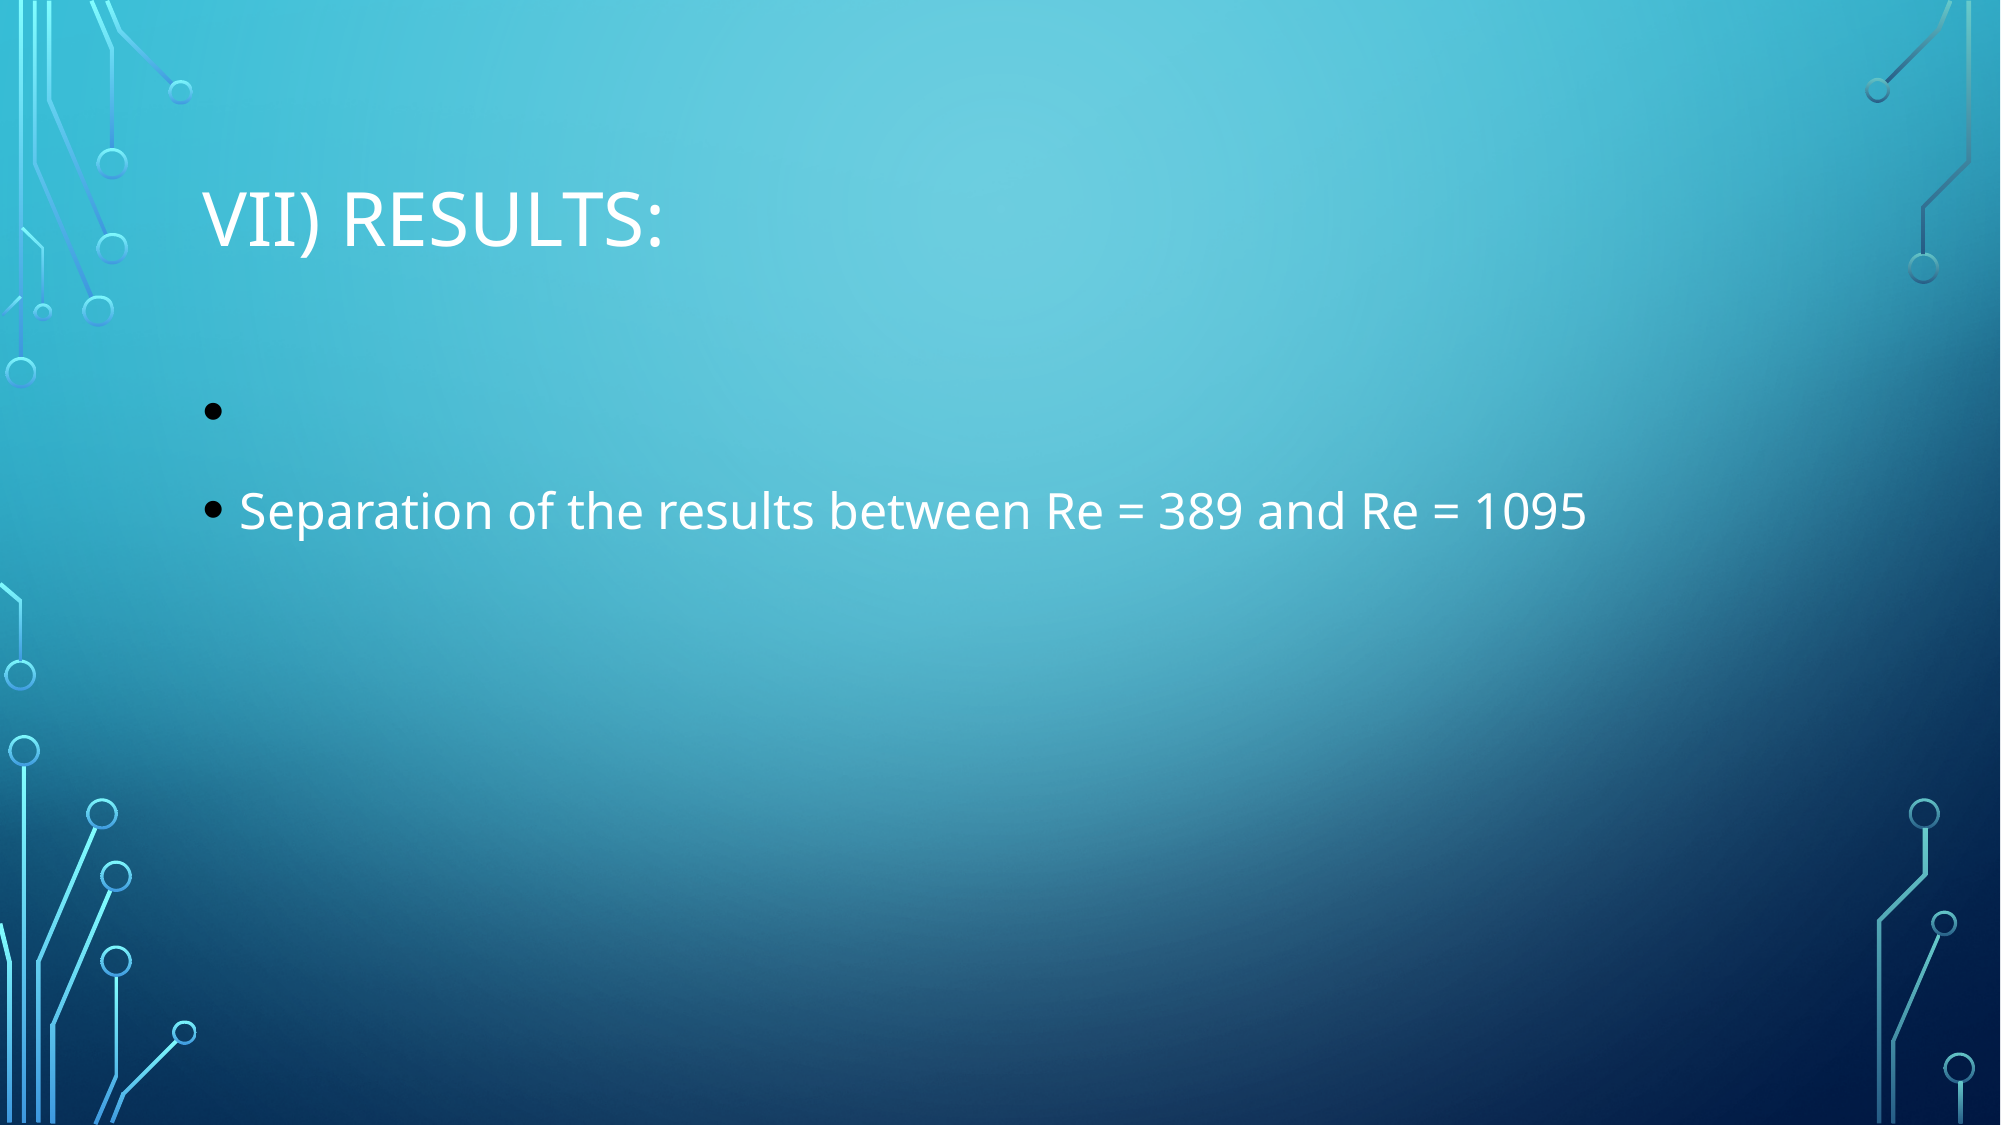

# VII) Results:
Separation of the results between Re = 389 and Re = 1095